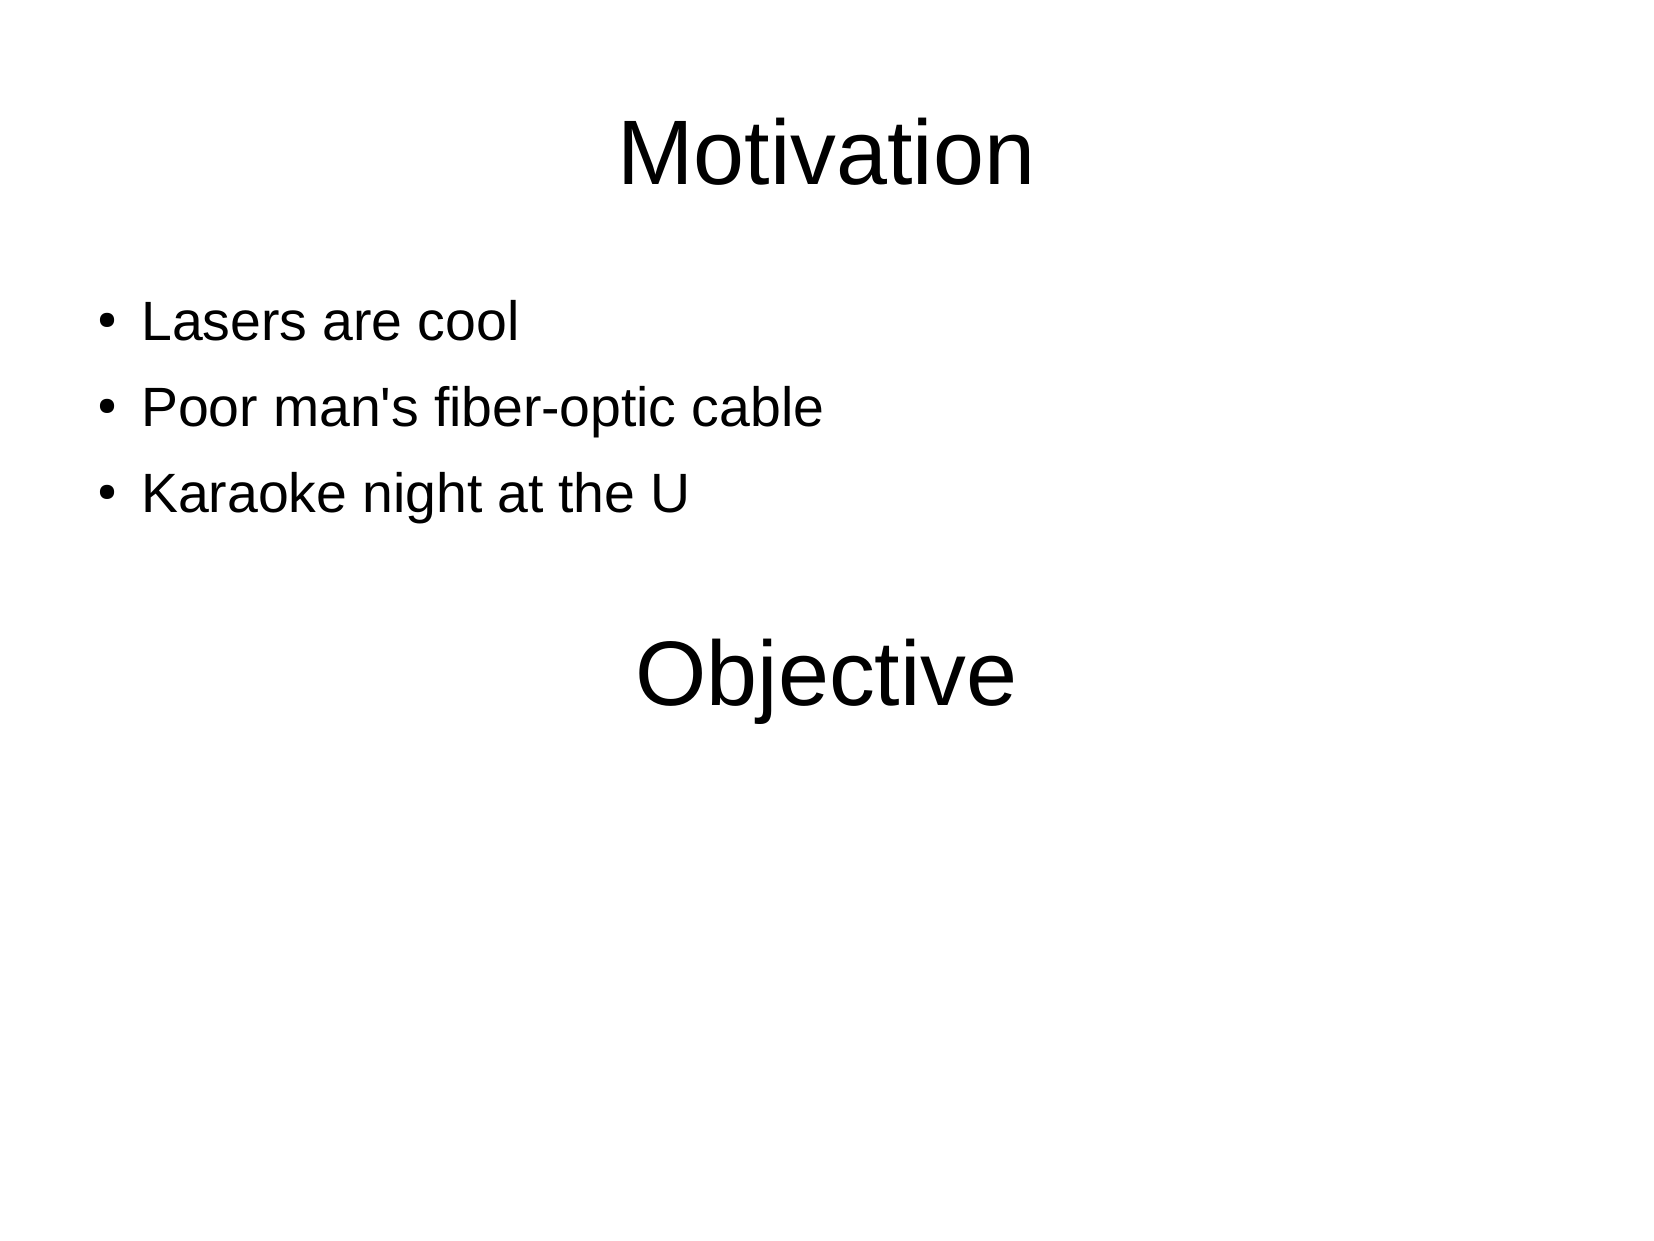

# Motivation
Lasers are cool
Poor man's fiber-optic cable
Karaoke night at the U
Objective